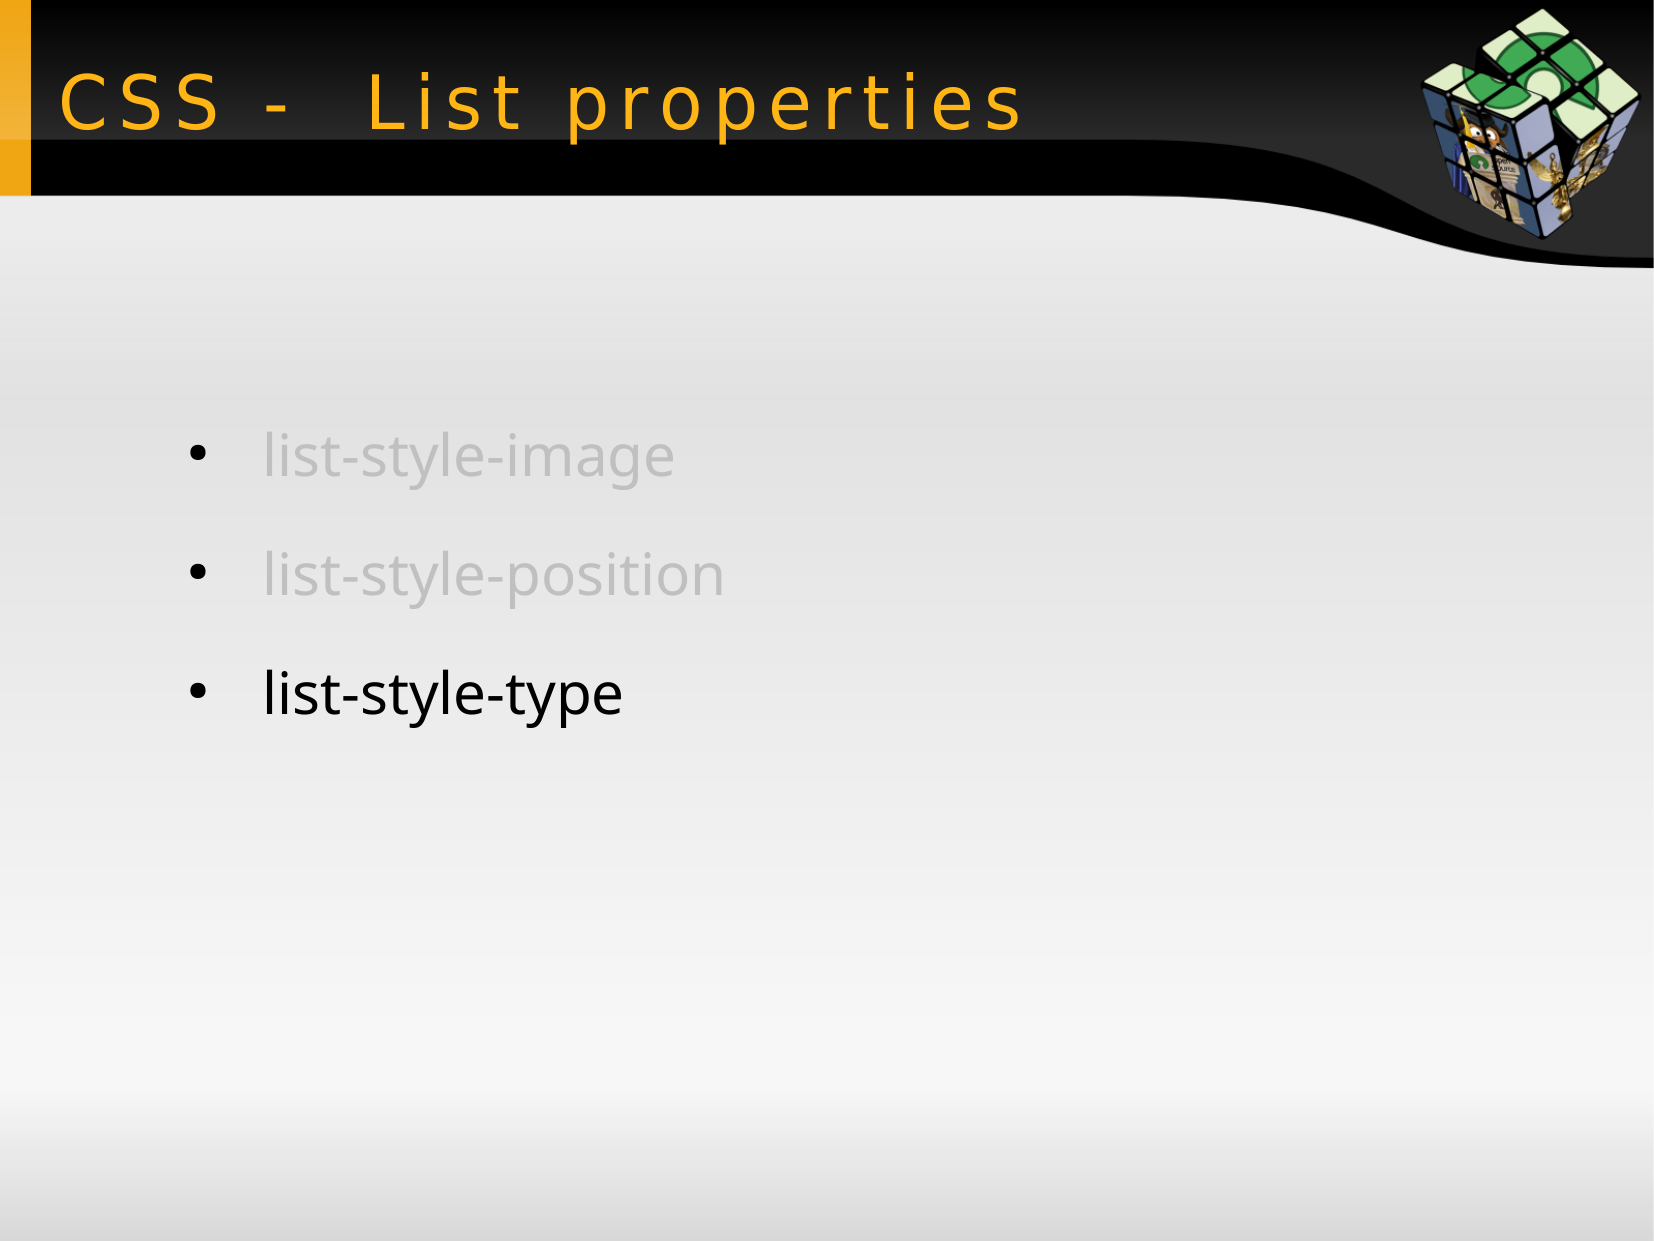

# CSS - List properties
list-style-image
list-style-position
list-style-type